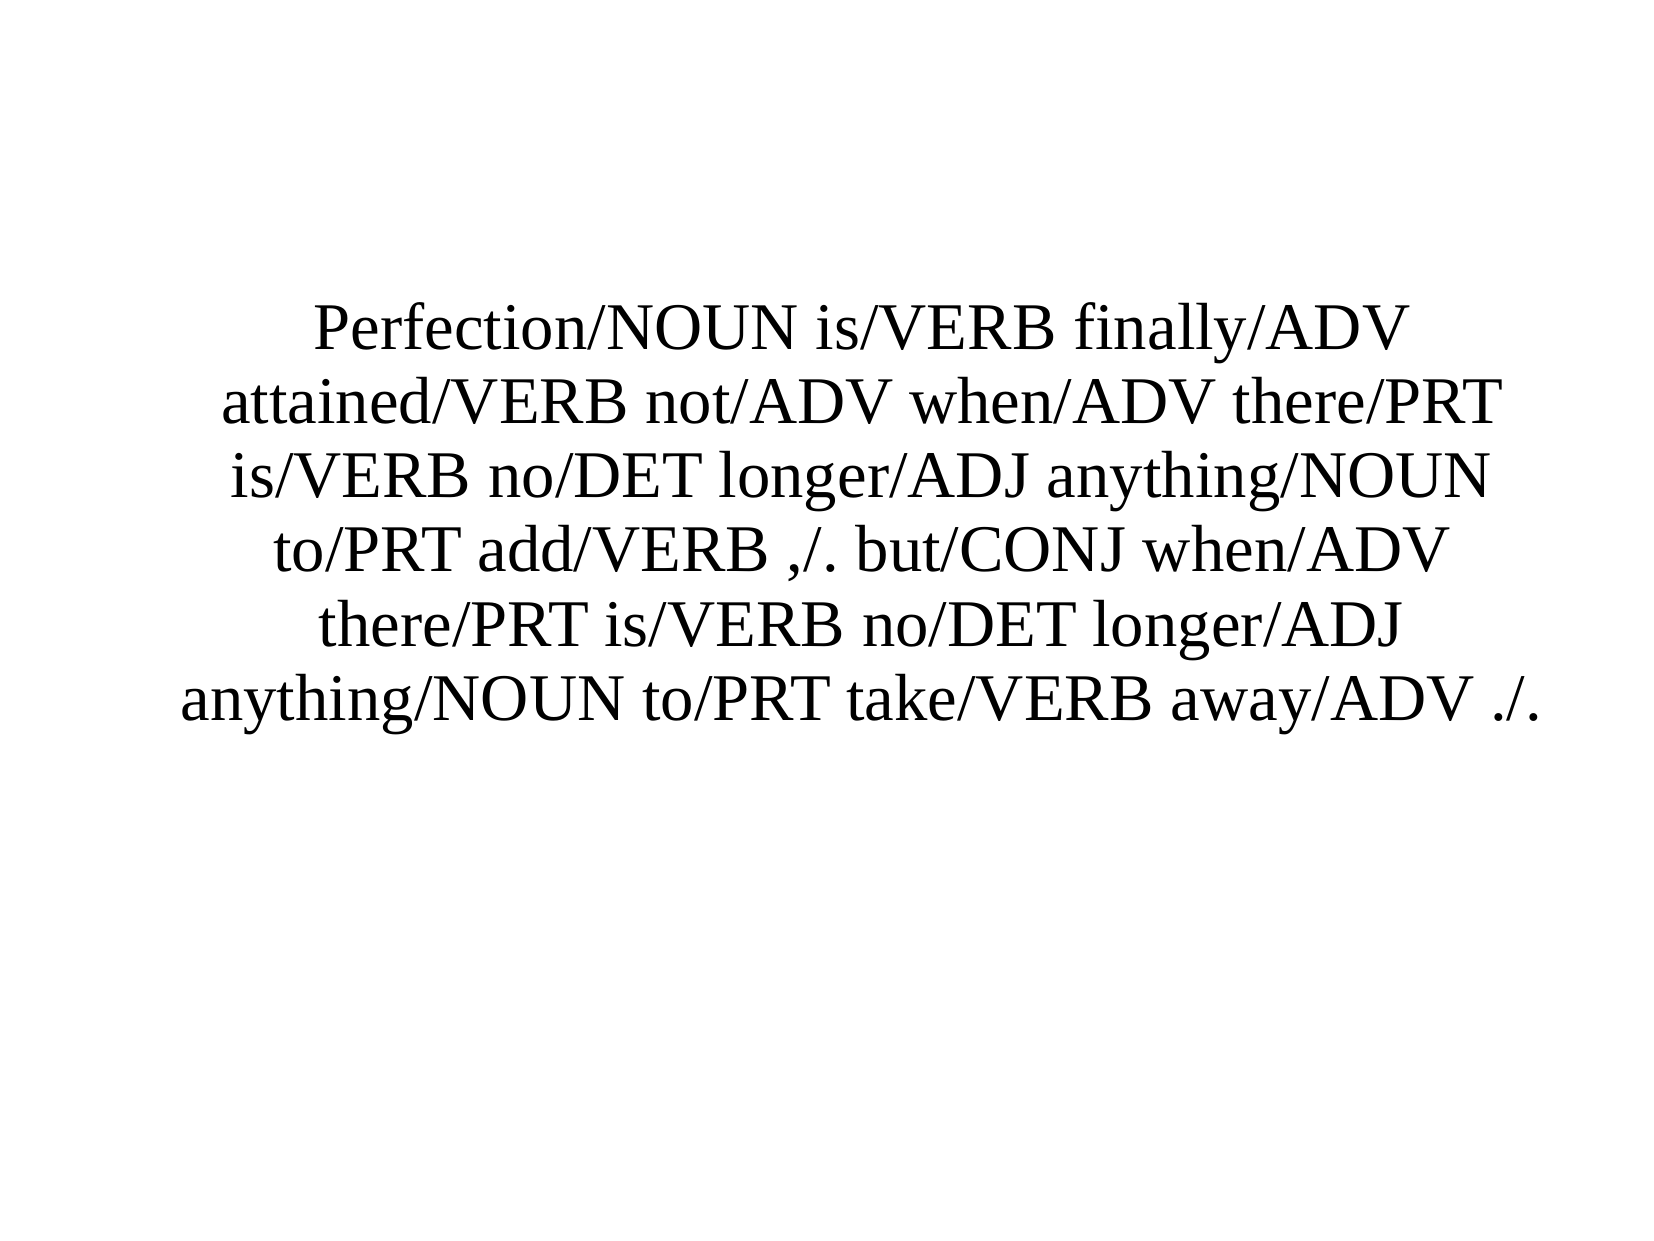

#
Perfection/NOUN is/VERB finally/ADV attained/VERB not/ADV when/ADV there/PRT is/VERB no/DET longer/ADJ anything/NOUN to/PRT add/VERB ,/. but/CONJ when/ADV there/PRT is/VERB no/DET longer/ADJ anything/NOUN to/PRT take/VERB away/ADV ./.